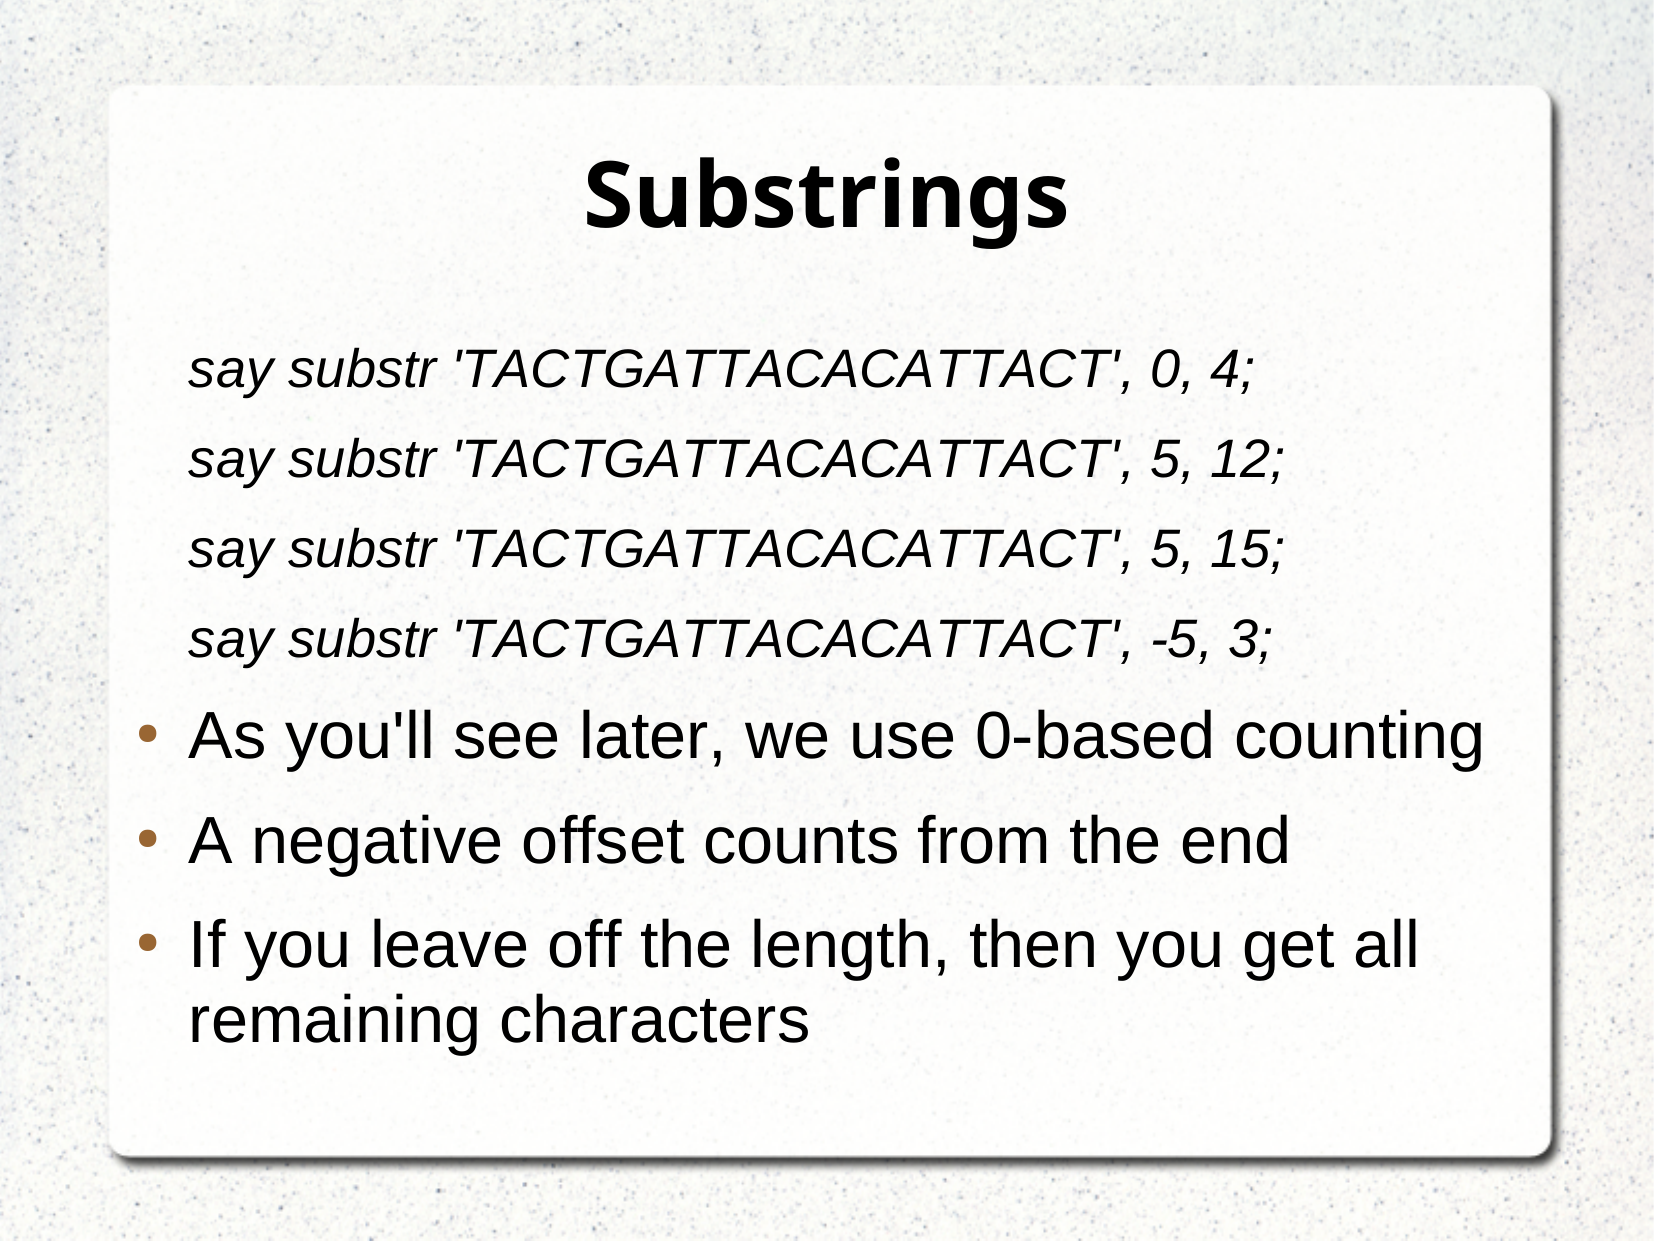

# Substrings
say substr 'TACTGATTACACATTACT', 0, 4;
say substr 'TACTGATTACACATTACT', 5, 12;
say substr 'TACTGATTACACATTACT', 5, 15;
say substr 'TACTGATTACACATTACT', -5, 3;
As you'll see later, we use 0-based counting
A negative offset counts from the end
If you leave off the length, then you get all remaining characters